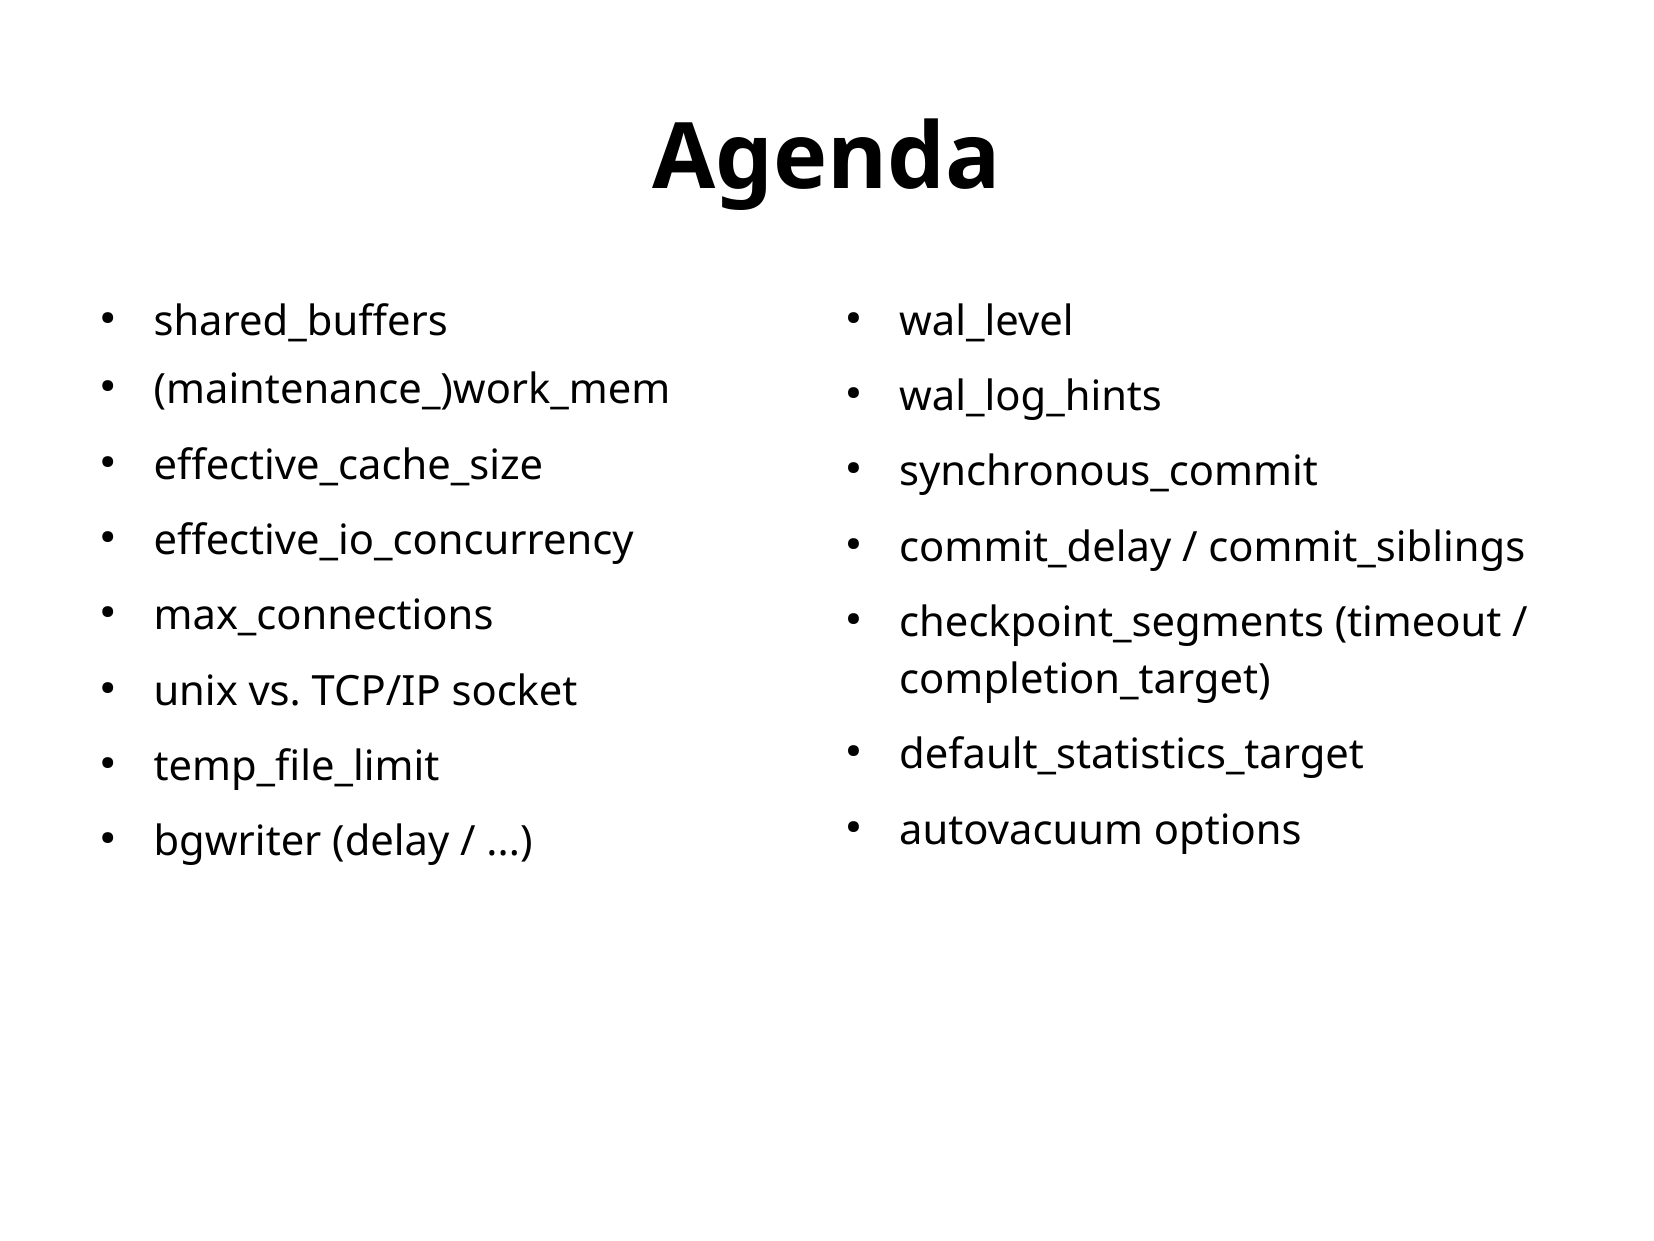

# Agenda
shared_buffers
(maintenance_)work_mem
effective_cache_size
effective_io_concurrency
max_connections
unix vs. TCP/IP socket
temp_file_limit
bgwriter (delay / ...)
wal_level
wal_log_hints
synchronous_commit
commit_delay / commit_siblings
checkpoint_segments (timeout / completion_target)
default_statistics_target
autovacuum options